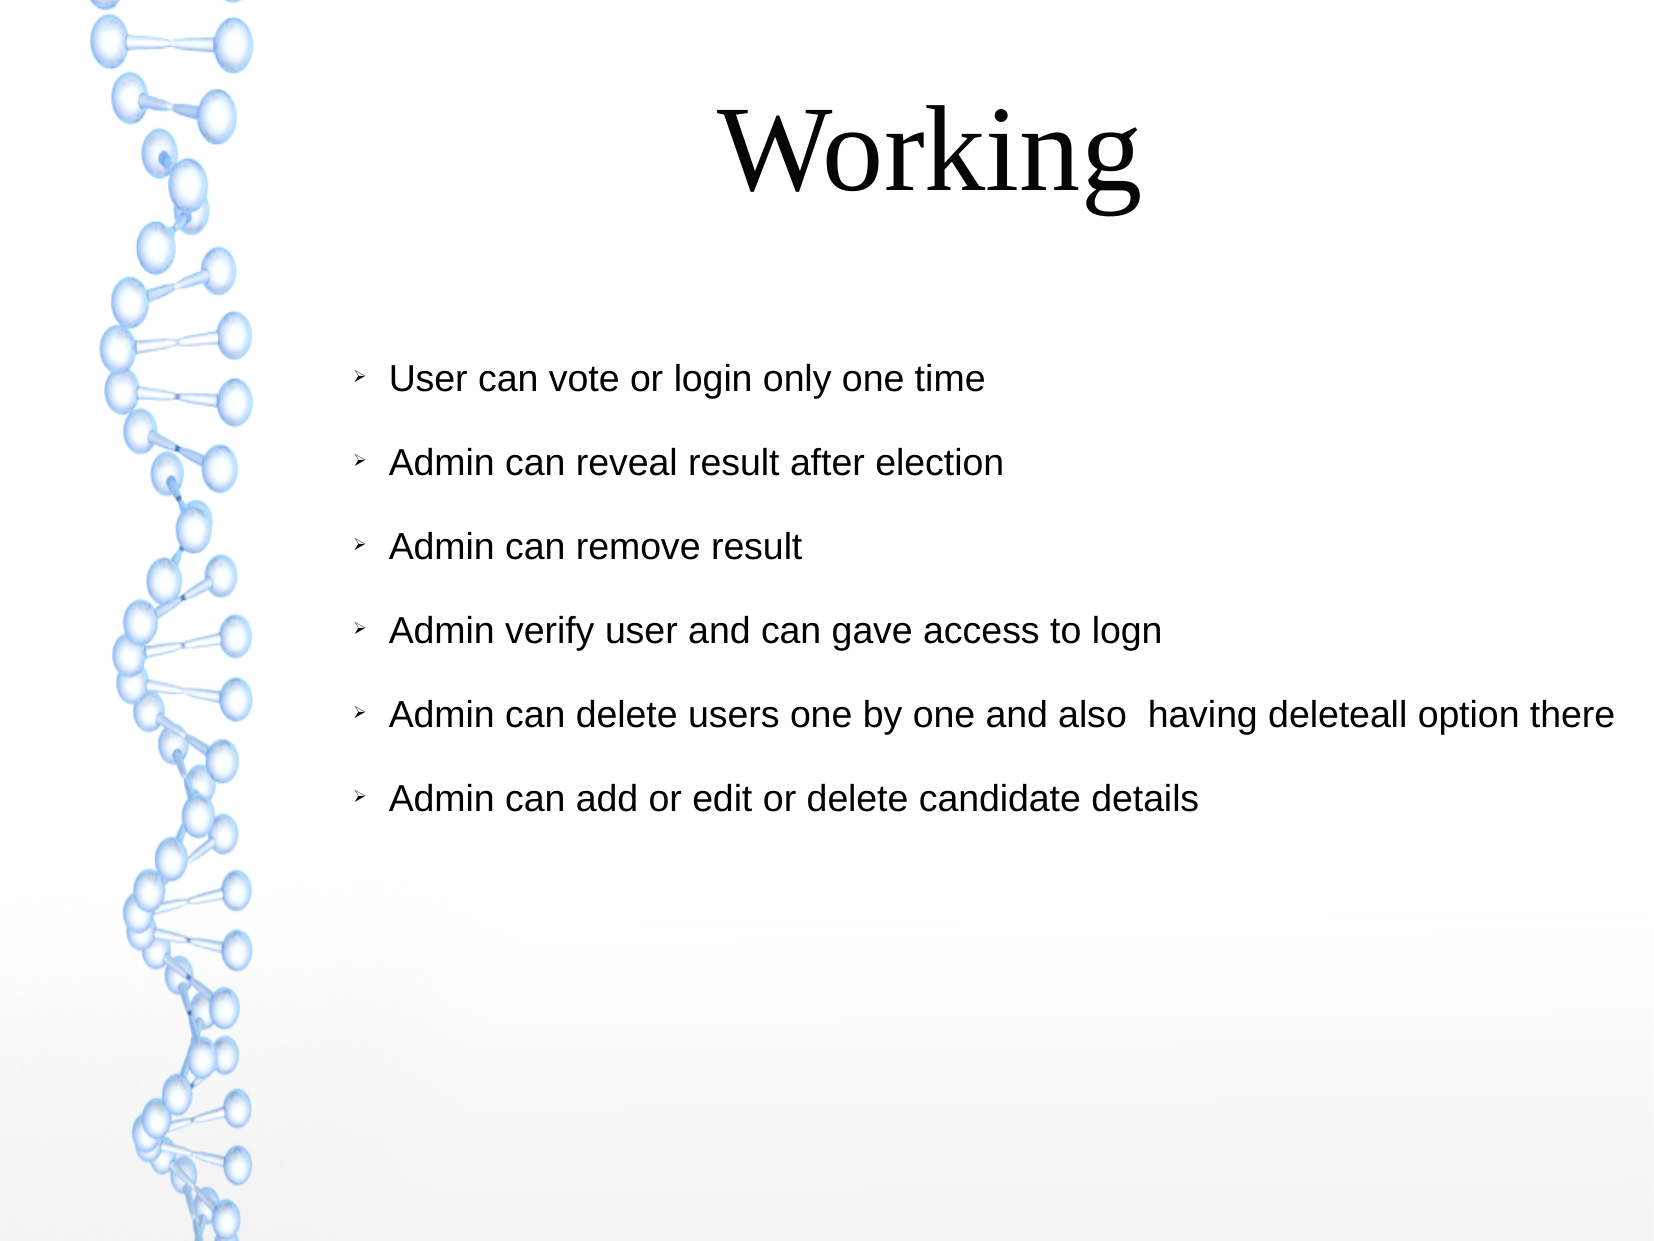

# Working
User can vote or login only one time
Admin can reveal result after election
Admin can remove result
Admin verify user and can gave access to logn
Admin can delete users one by one and also having deleteall option there
Admin can add or edit or delete candidate details